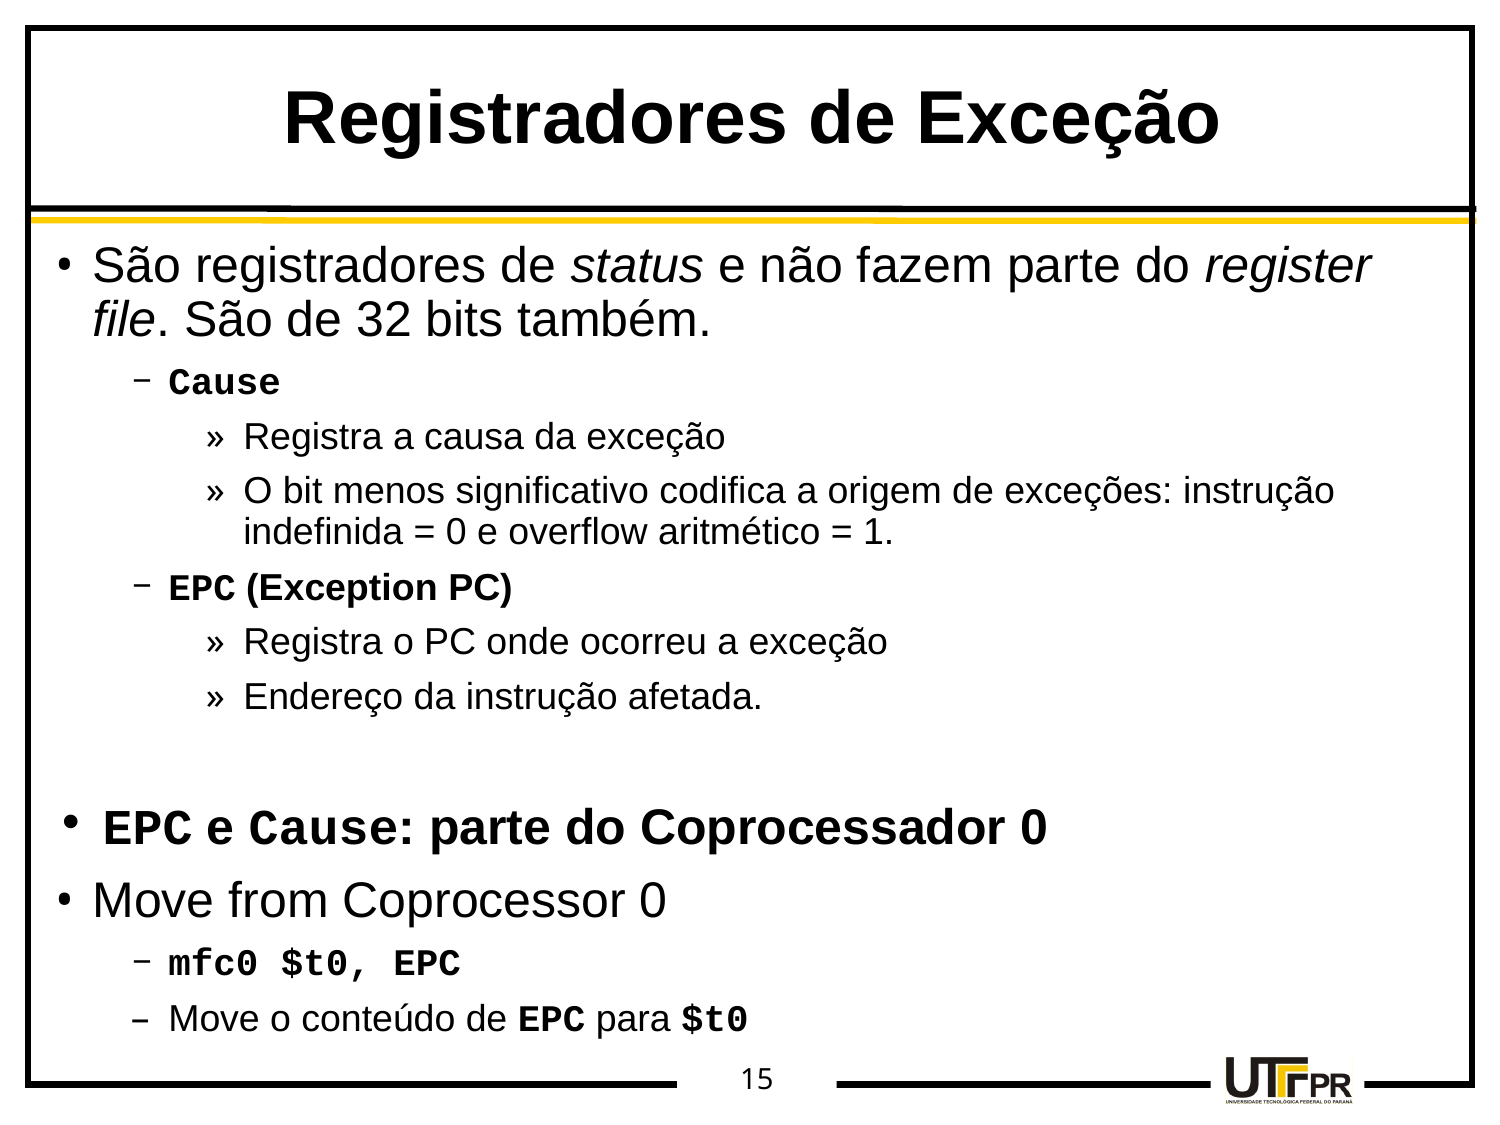

# Registradores de Exceção
São registradores de status e não fazem parte do register file. São de 32 bits também.
Cause
Registra a causa da exceção
O bit menos significativo codifica a origem de exceções: instrução indefinida = 0 e overflow aritmético = 1.
EPC (Exception PC)
Registra o PC onde ocorreu a exceção
Endereço da instrução afetada.
EPC e Cause: parte do Coprocessador 0
Move from Coprocessor 0
mfc0 $t0, EPC
Move o conteúdo de EPC para $t0